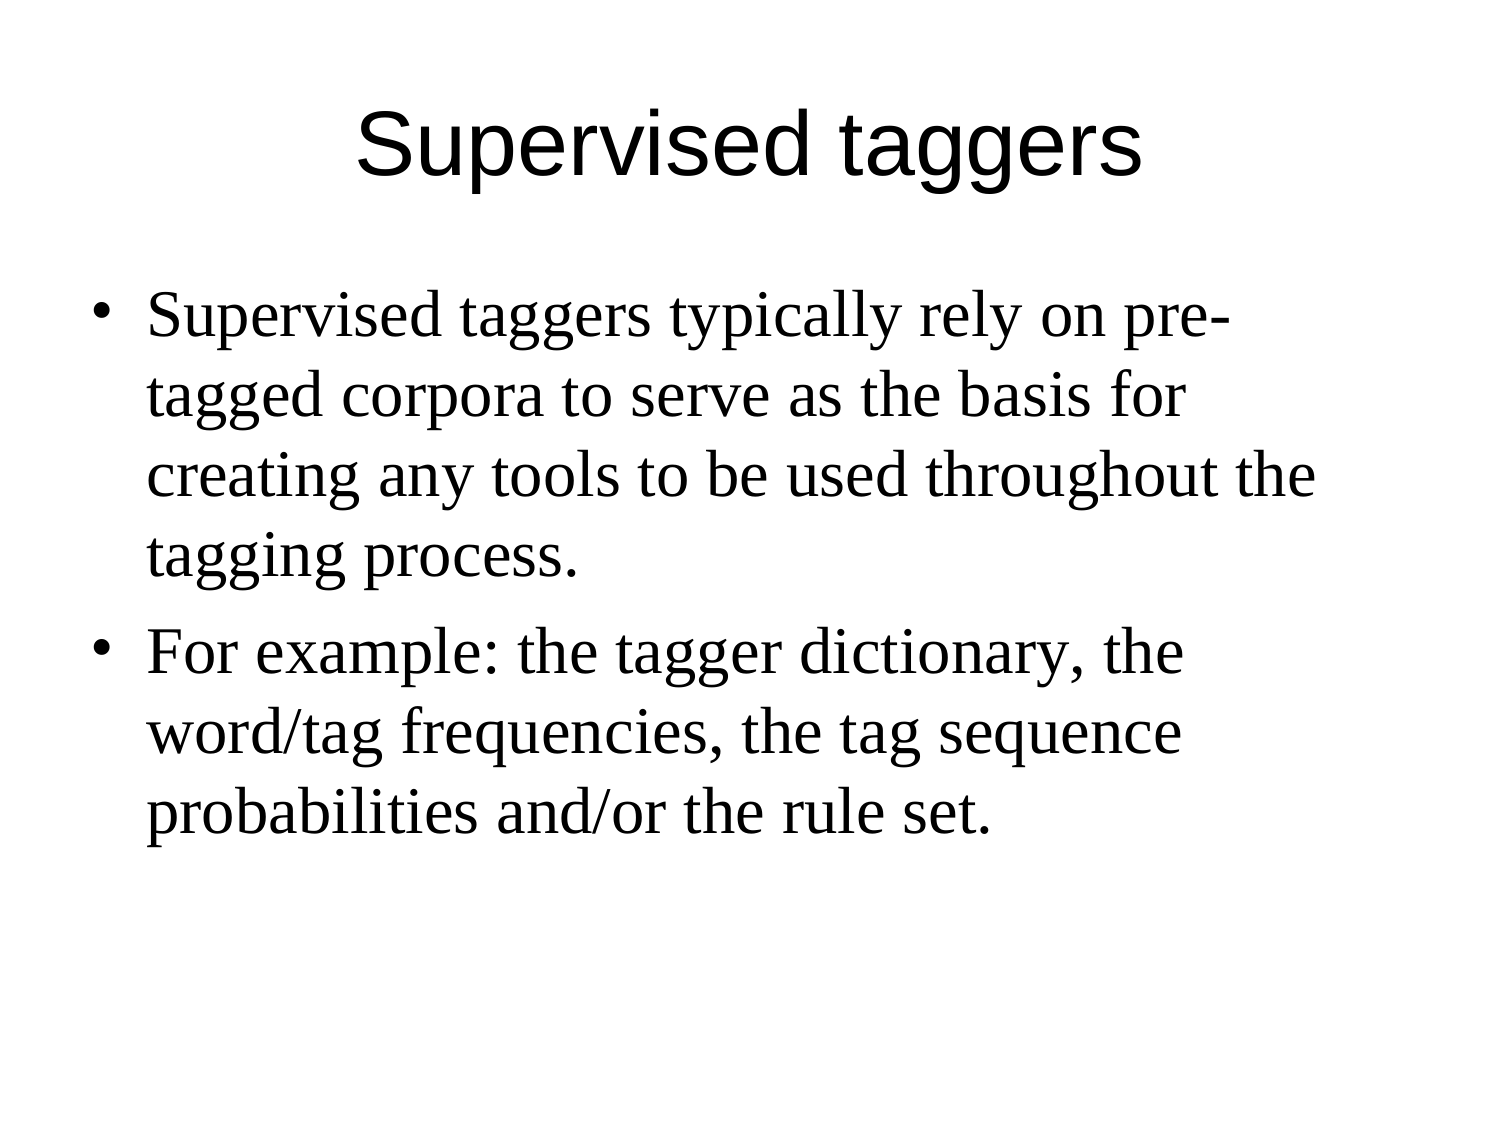

# Supervised taggers
Supervised taggers typically rely on pre-tagged corpora to serve as the basis for creating any tools to be used throughout the tagging process.
For example: the tagger dictionary, the word/tag frequencies, the tag sequence probabilities and/or the rule set.